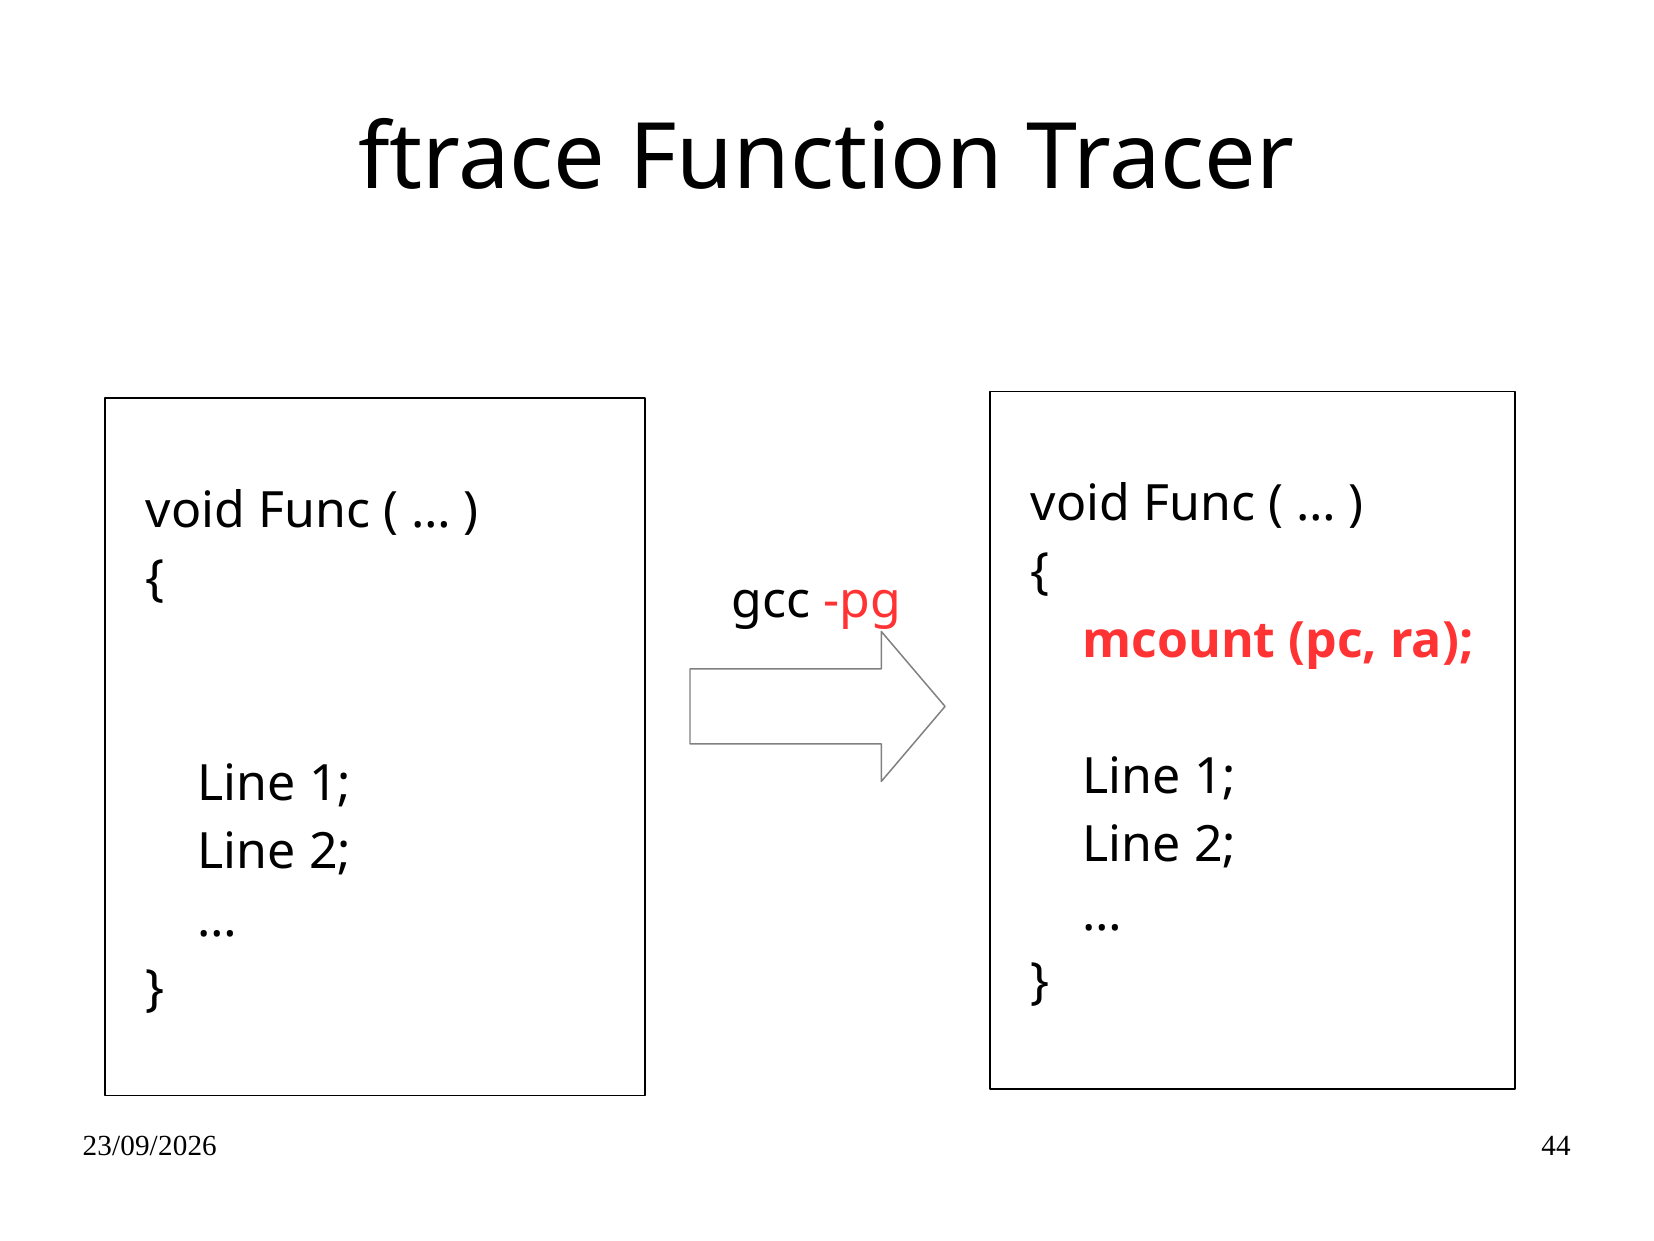

# ftrace Function Tracer
 void Func ( … )
 {
 mcount (pc, ra);
 Line 1;
 Line 2;
 …
 }
 void Func ( … )
 {
 Line 1;
 Line 2;
 …
 }
gcc -pg
44